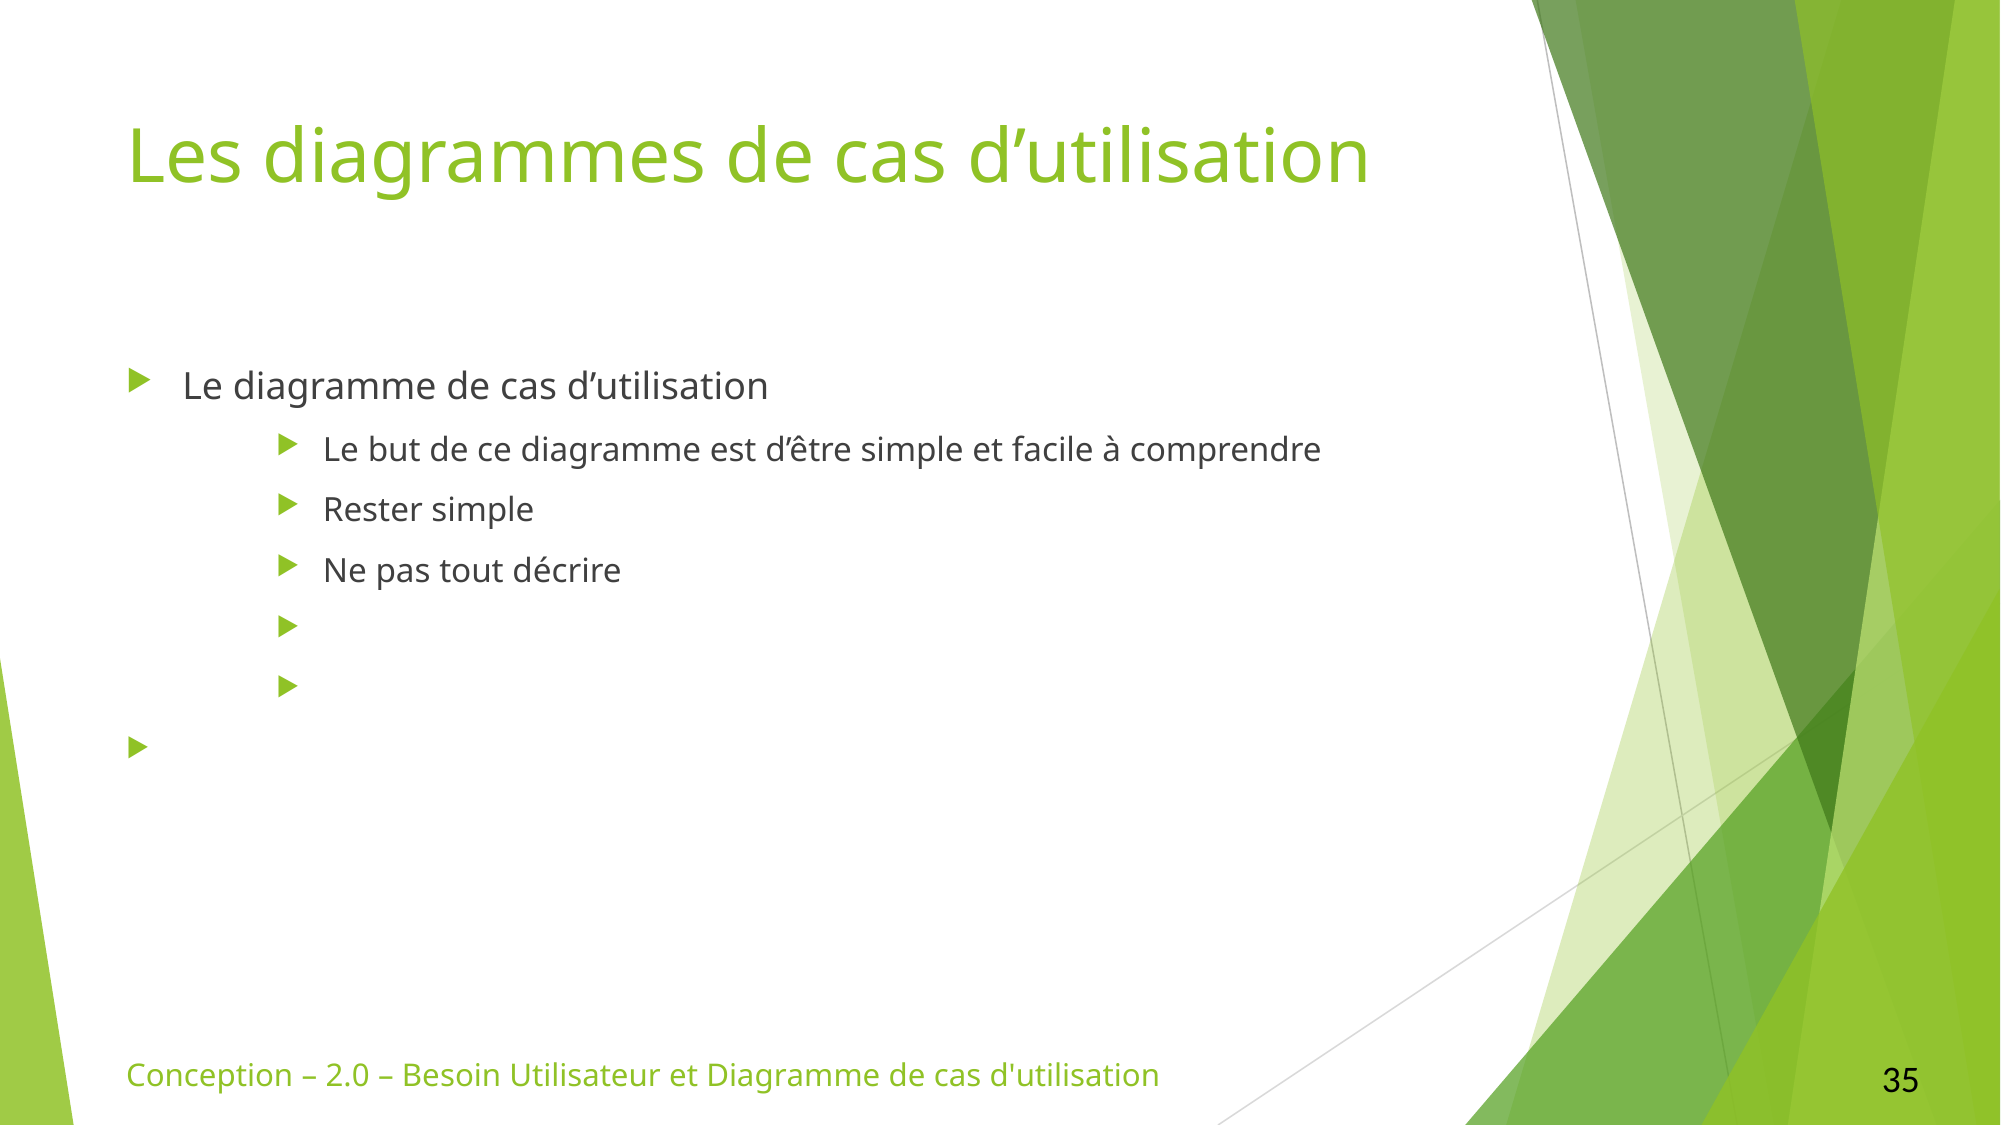

# Les diagrammes de cas d’utilisation
Le diagramme de cas d’utilisation
Le but de ce diagramme est d’être simple et facile à comprendre
Rester simple
Ne pas tout décrire
Conception – 2.0 – Besoin Utilisateur et Diagramme de cas d'utilisation